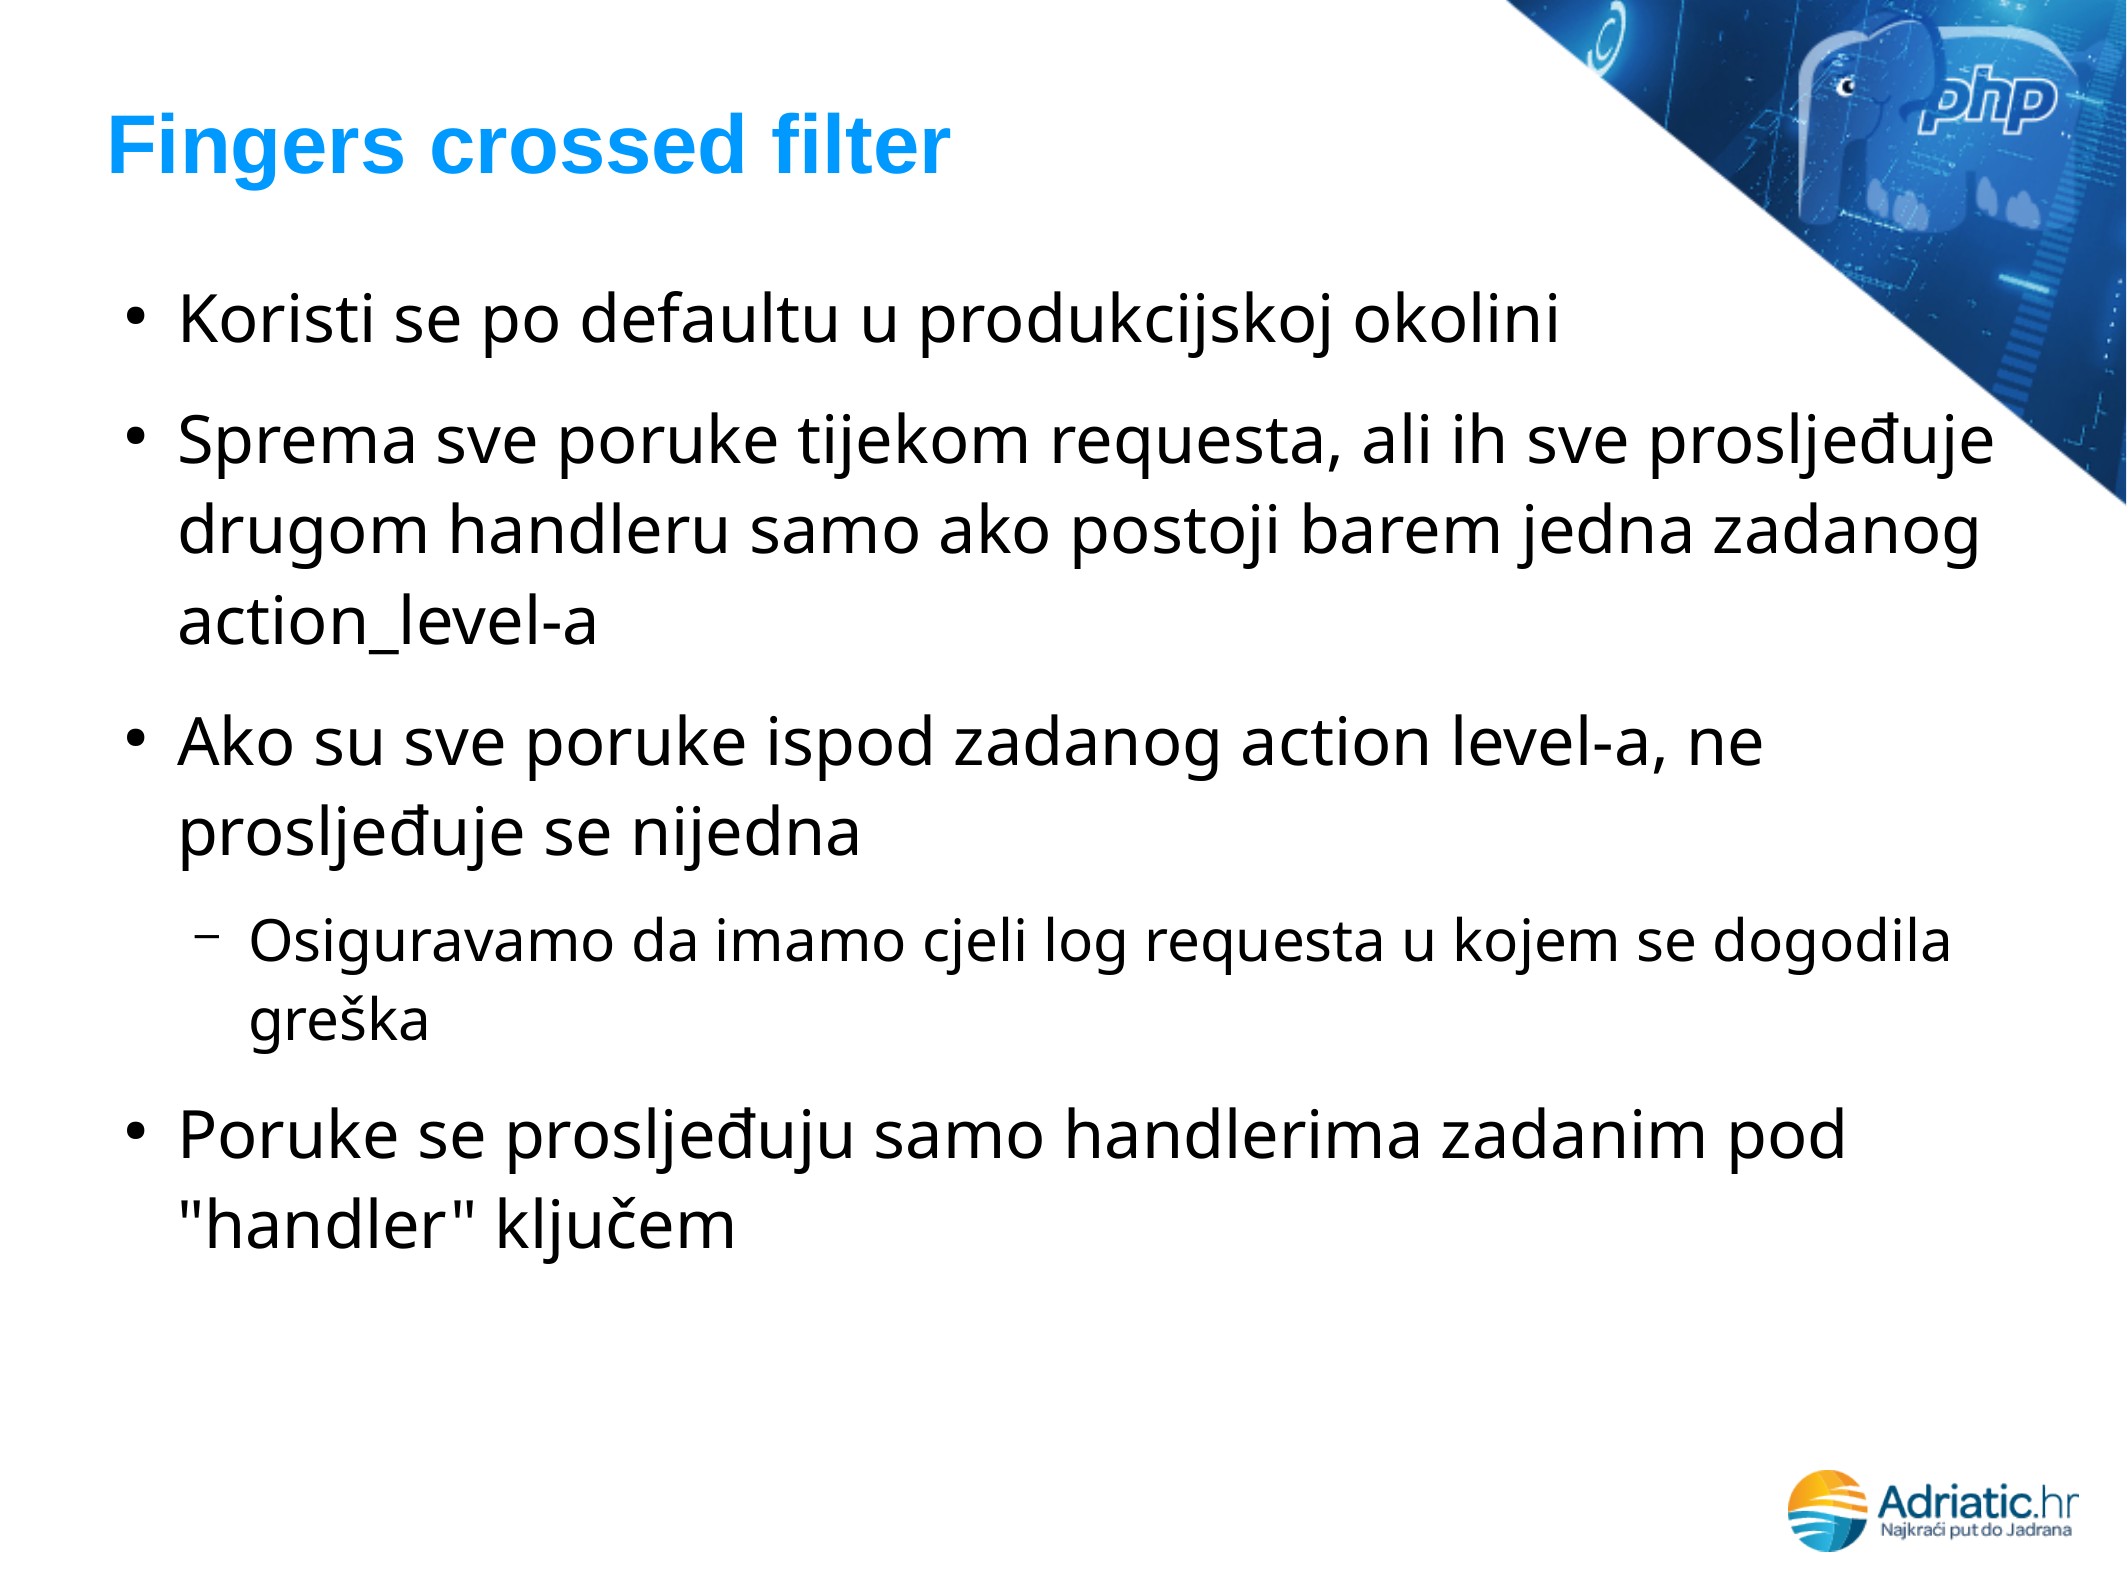

# Fingers crossed filter
Koristi se po defaultu u produkcijskoj okolini
Sprema sve poruke tijekom requesta, ali ih sve prosljeđuje drugom handleru samo ako postoji barem jedna zadanog action_level-a
Ako su sve poruke ispod zadanog action level-a, ne prosljeđuje se nijedna
Osiguravamo da imamo cjeli log requesta u kojem se dogodila greška
Poruke se prosljeđuju samo handlerima zadanim pod "handler" ključem